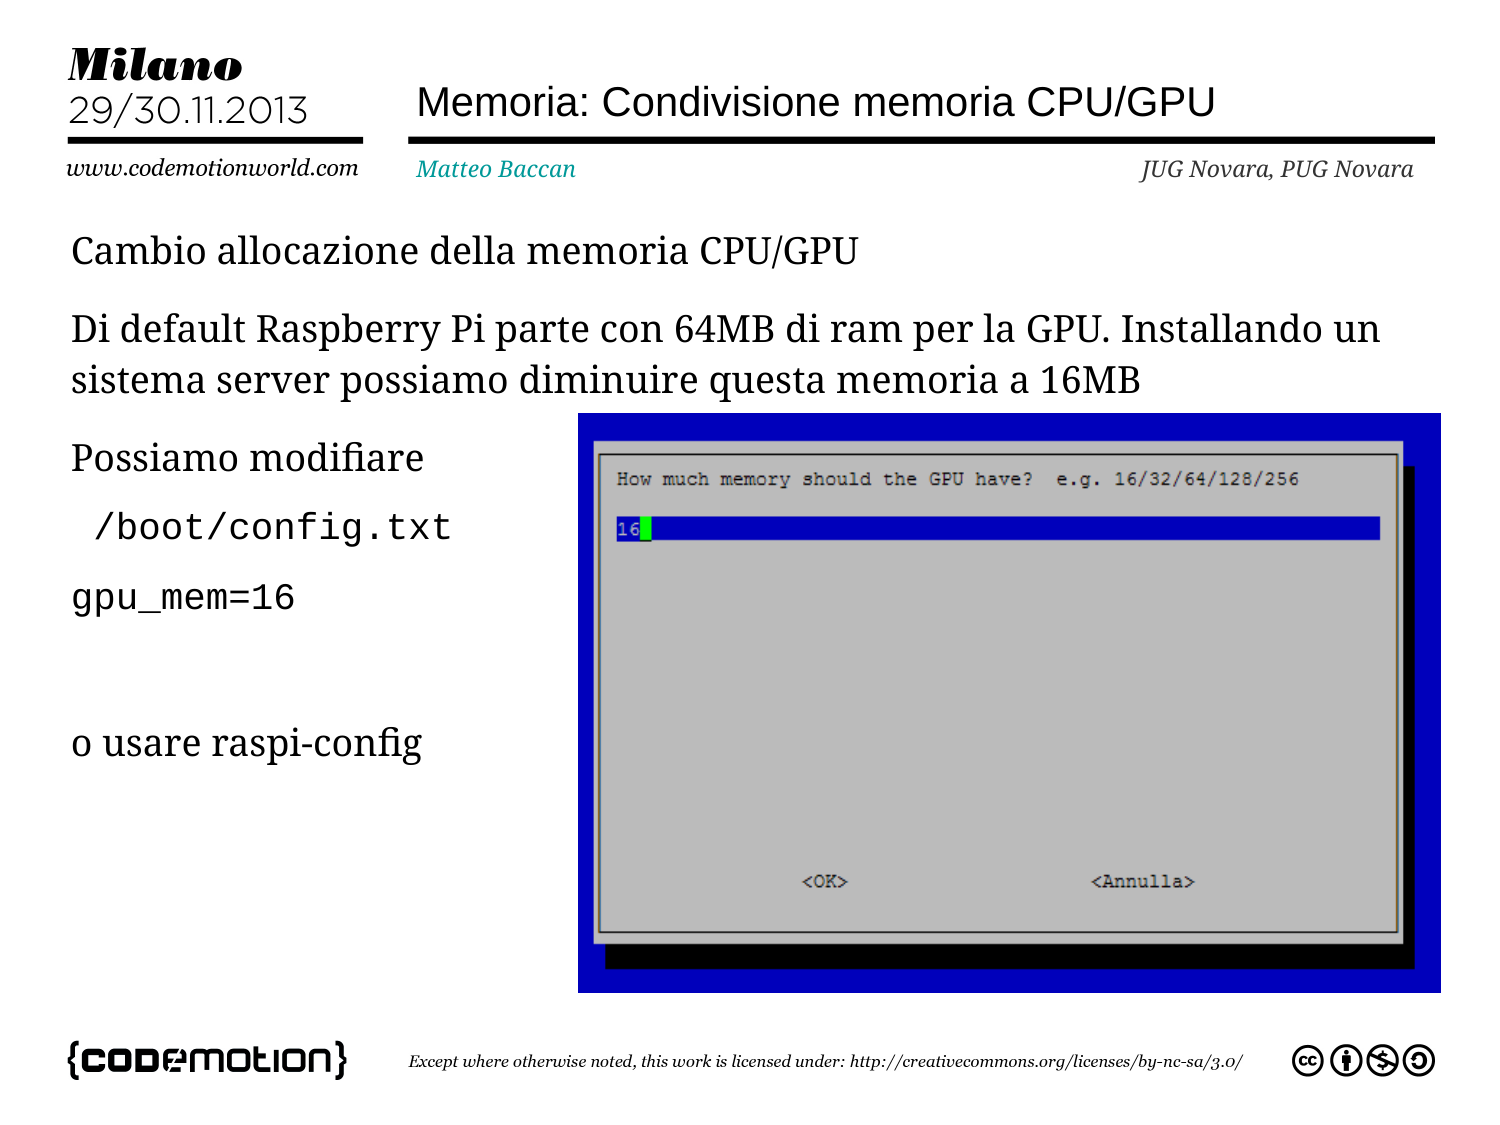

# Memoria: Condivisione memoria CPU/GPU
Matteo Baccan
JUG Novara, PUG Novara
Cambio allocazione della memoria CPU/GPU
Di default Raspberry Pi parte con 64MB di ram per la GPU. Installando un sistema server possiamo diminuire questa memoria a 16MB
Possiamo modifiare
 /boot/config.txt
gpu_mem=16
o usare raspi-config